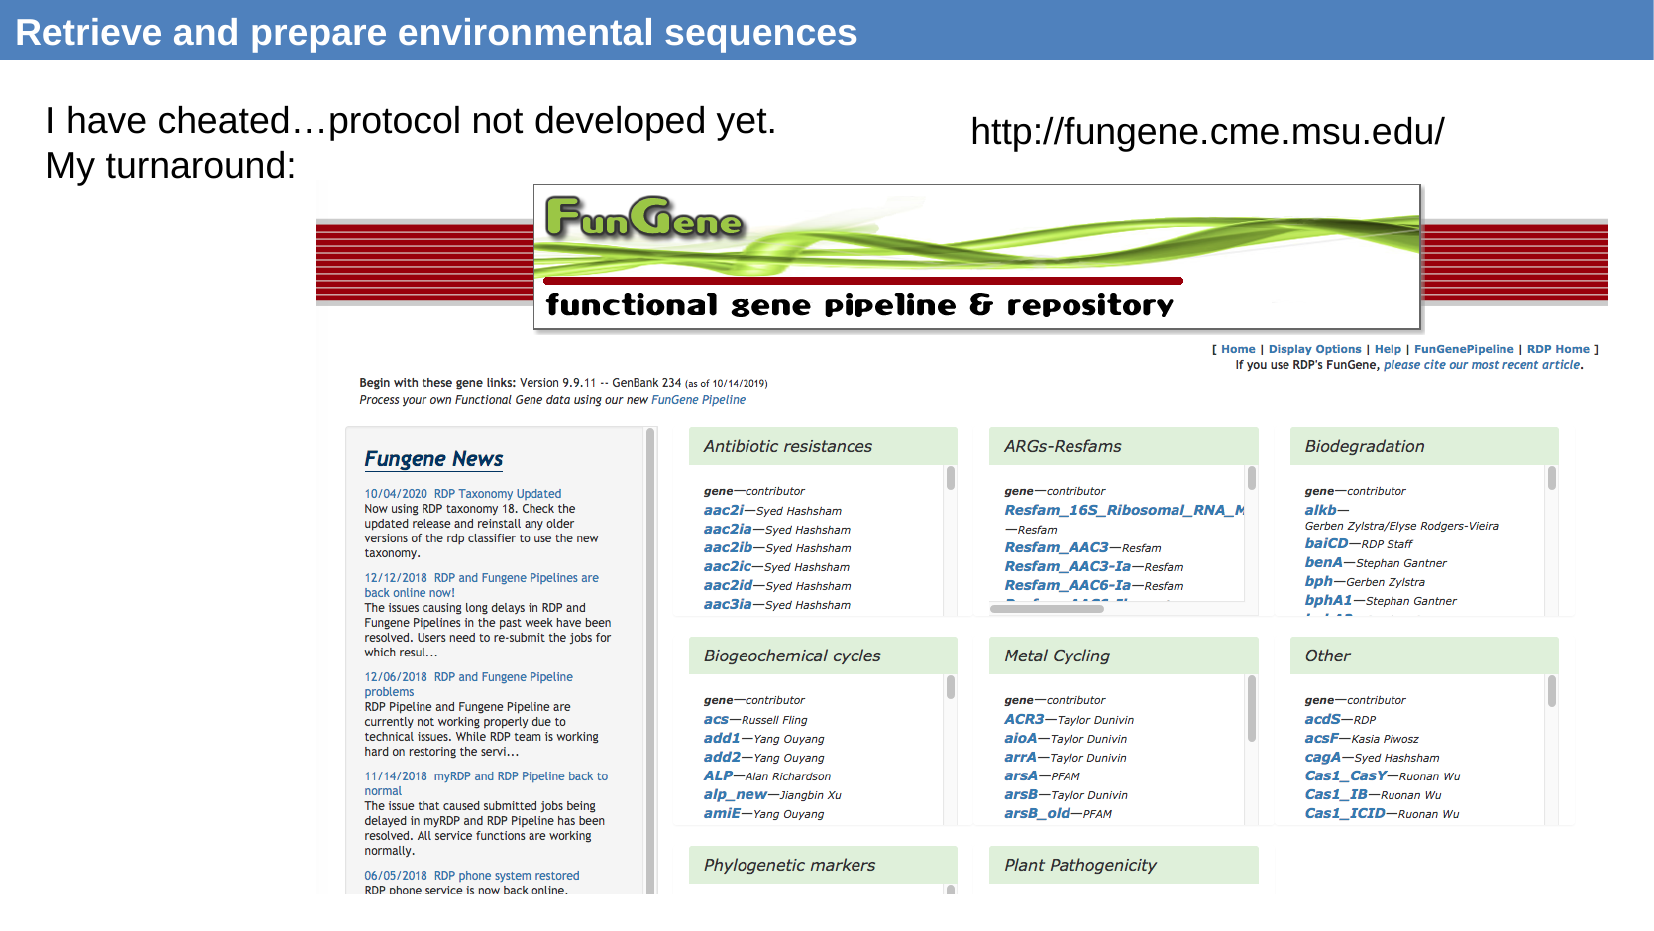

Retrieve and prepare environmental sequences
I have cheated…protocol not developed yet.
My turnaround:
http://fungene.cme.msu.edu/